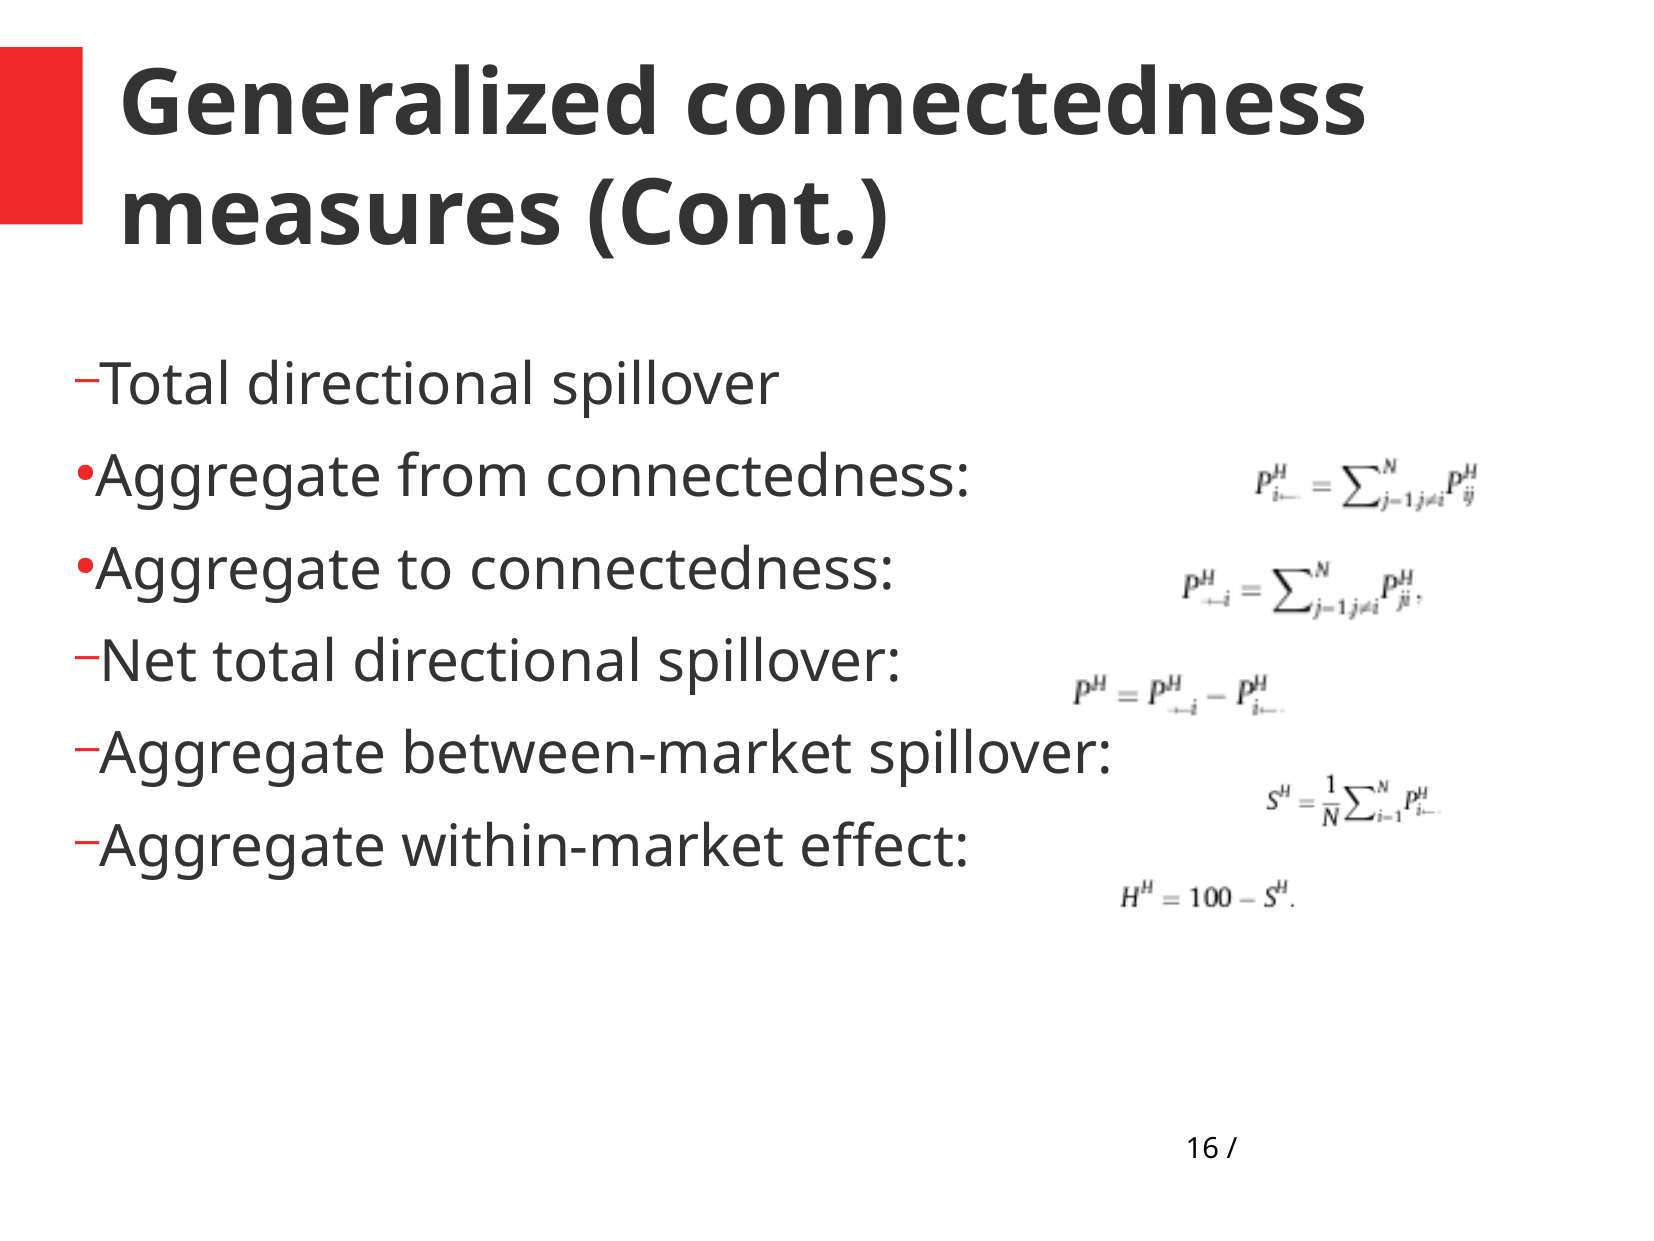

# Generalized connectedness measures (Cont.)
Total directional spillover
Aggregate from connectedness:
Aggregate to connectedness:
Net total directional spillover:
Aggregate between-market spillover:
Aggregate within-market effect: